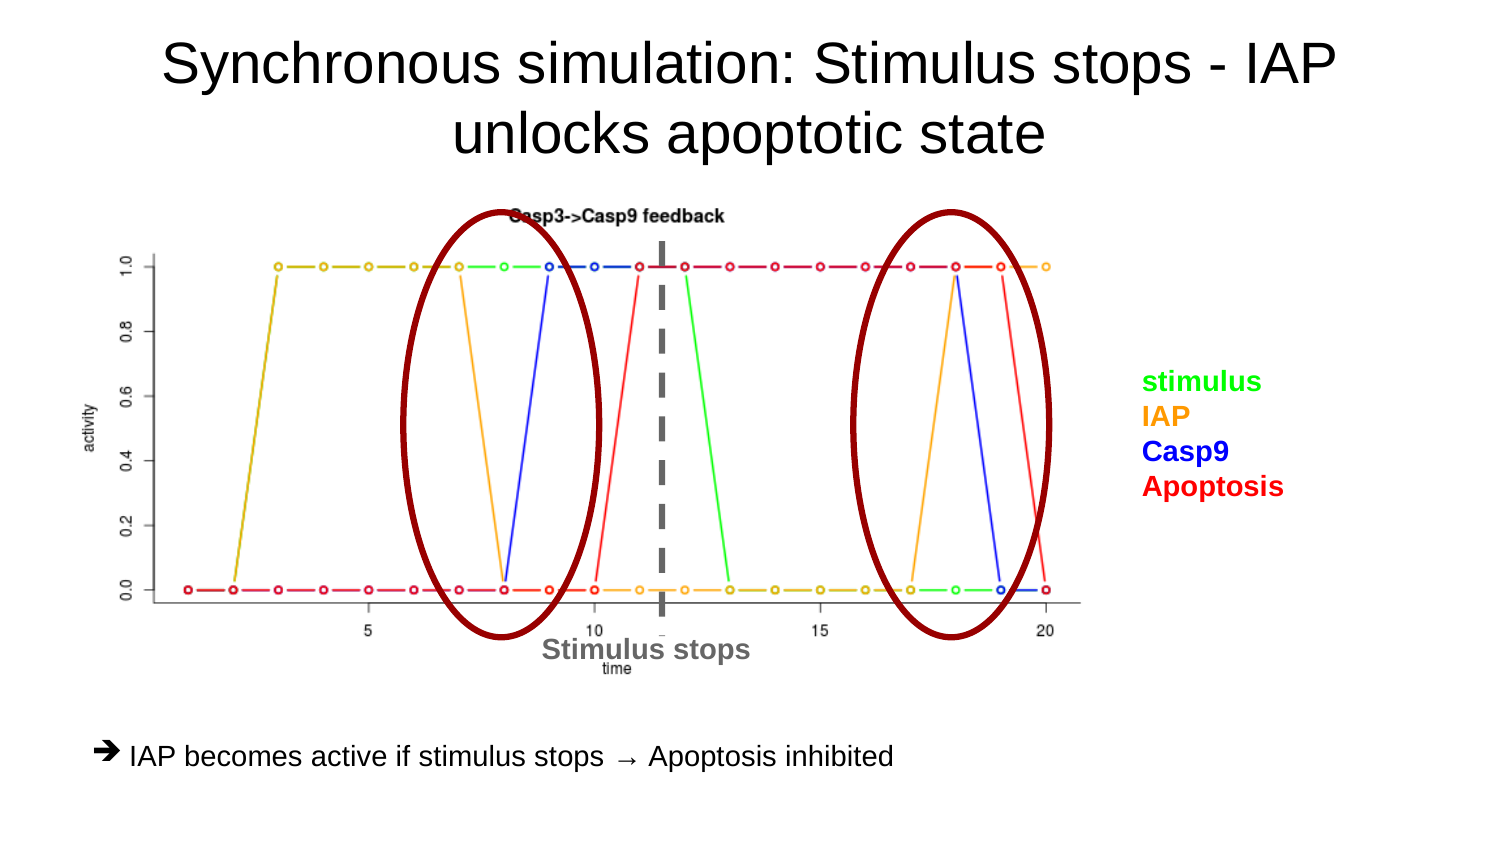

# Synchronous simulation: Stimulus stops - IAP unlocks apoptotic state
stimulus
IAP
Casp9
Apoptosis
Stimulus stops
IAP becomes active if stimulus stops → Apoptosis inhibited